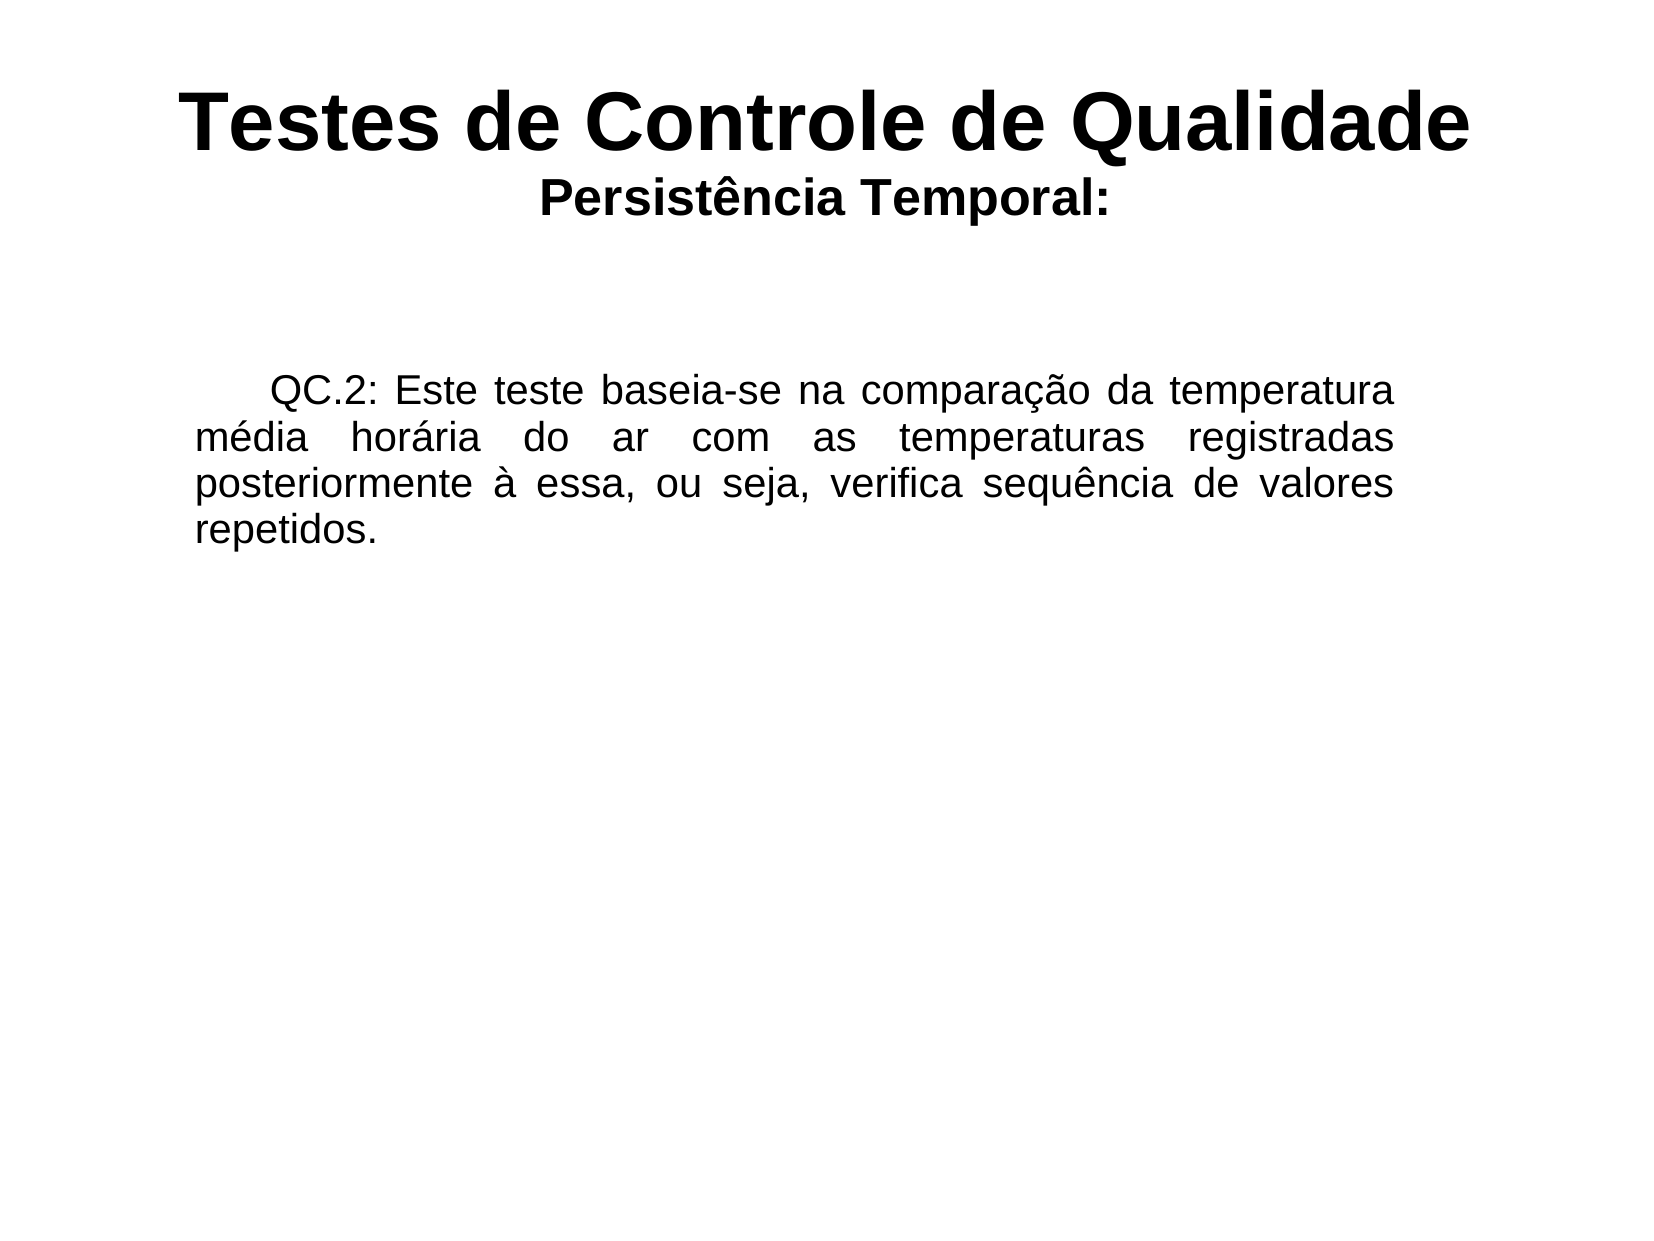

# Testes de Controle de Qualidade Persistência Temporal:
	QC.2: Este teste baseia-se na comparação da temperatura média horária do ar com as temperaturas registradas posteriormente à essa, ou seja, verifica sequência de valores repetidos.